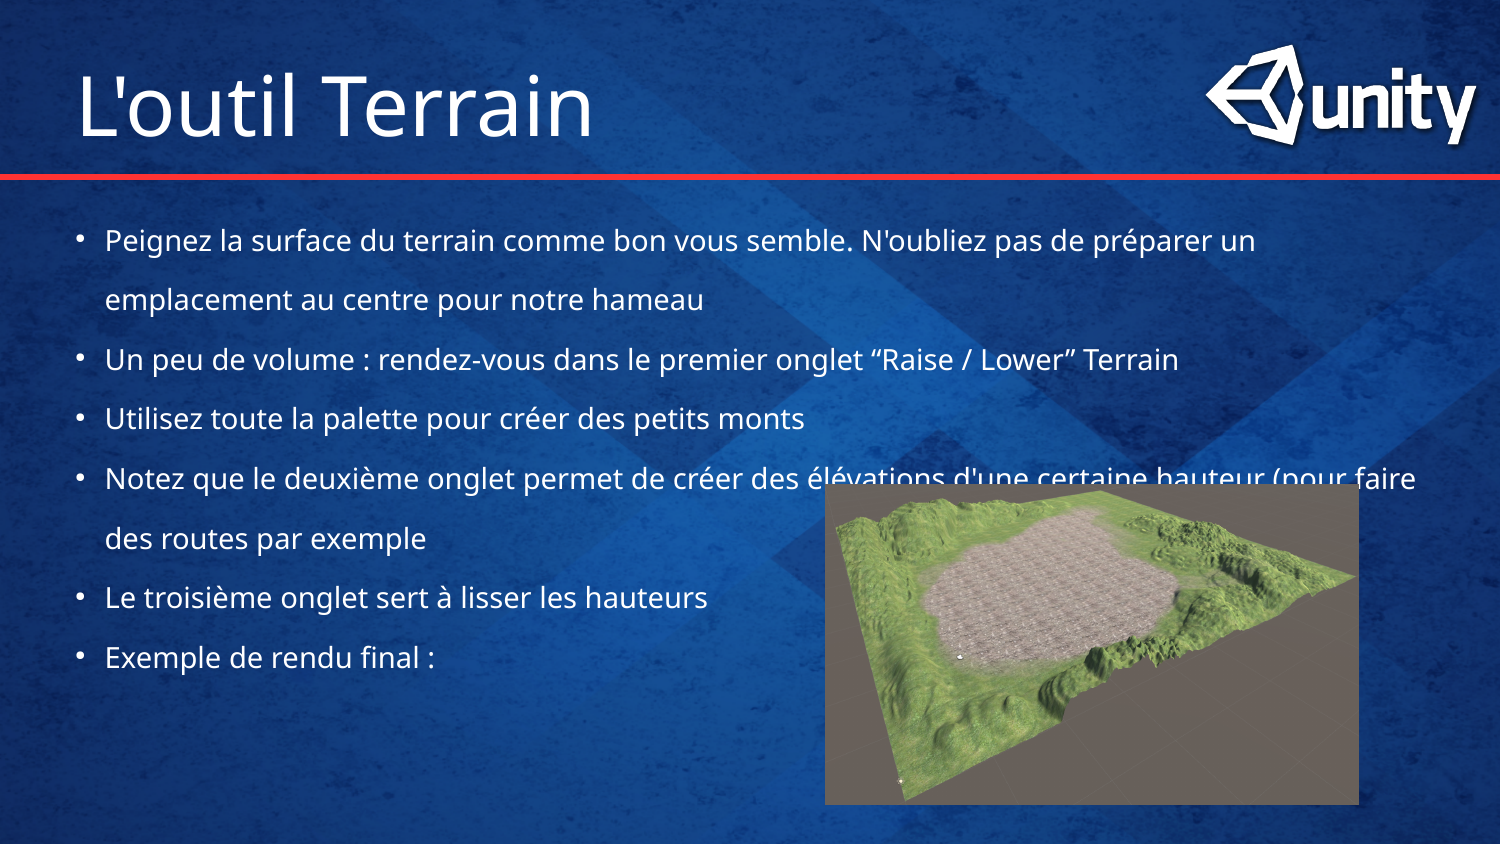

# L'outil Terrain
Peignez la surface du terrain comme bon vous semble. N'oubliez pas de préparer un emplacement au centre pour notre hameau
Un peu de volume : rendez-vous dans le premier onglet “Raise / Lower” Terrain
Utilisez toute la palette pour créer des petits monts
Notez que le deuxième onglet permet de créer des élévations d'une certaine hauteur (pour faire des routes par exemple
Le troisième onglet sert à lisser les hauteurs
Exemple de rendu final :